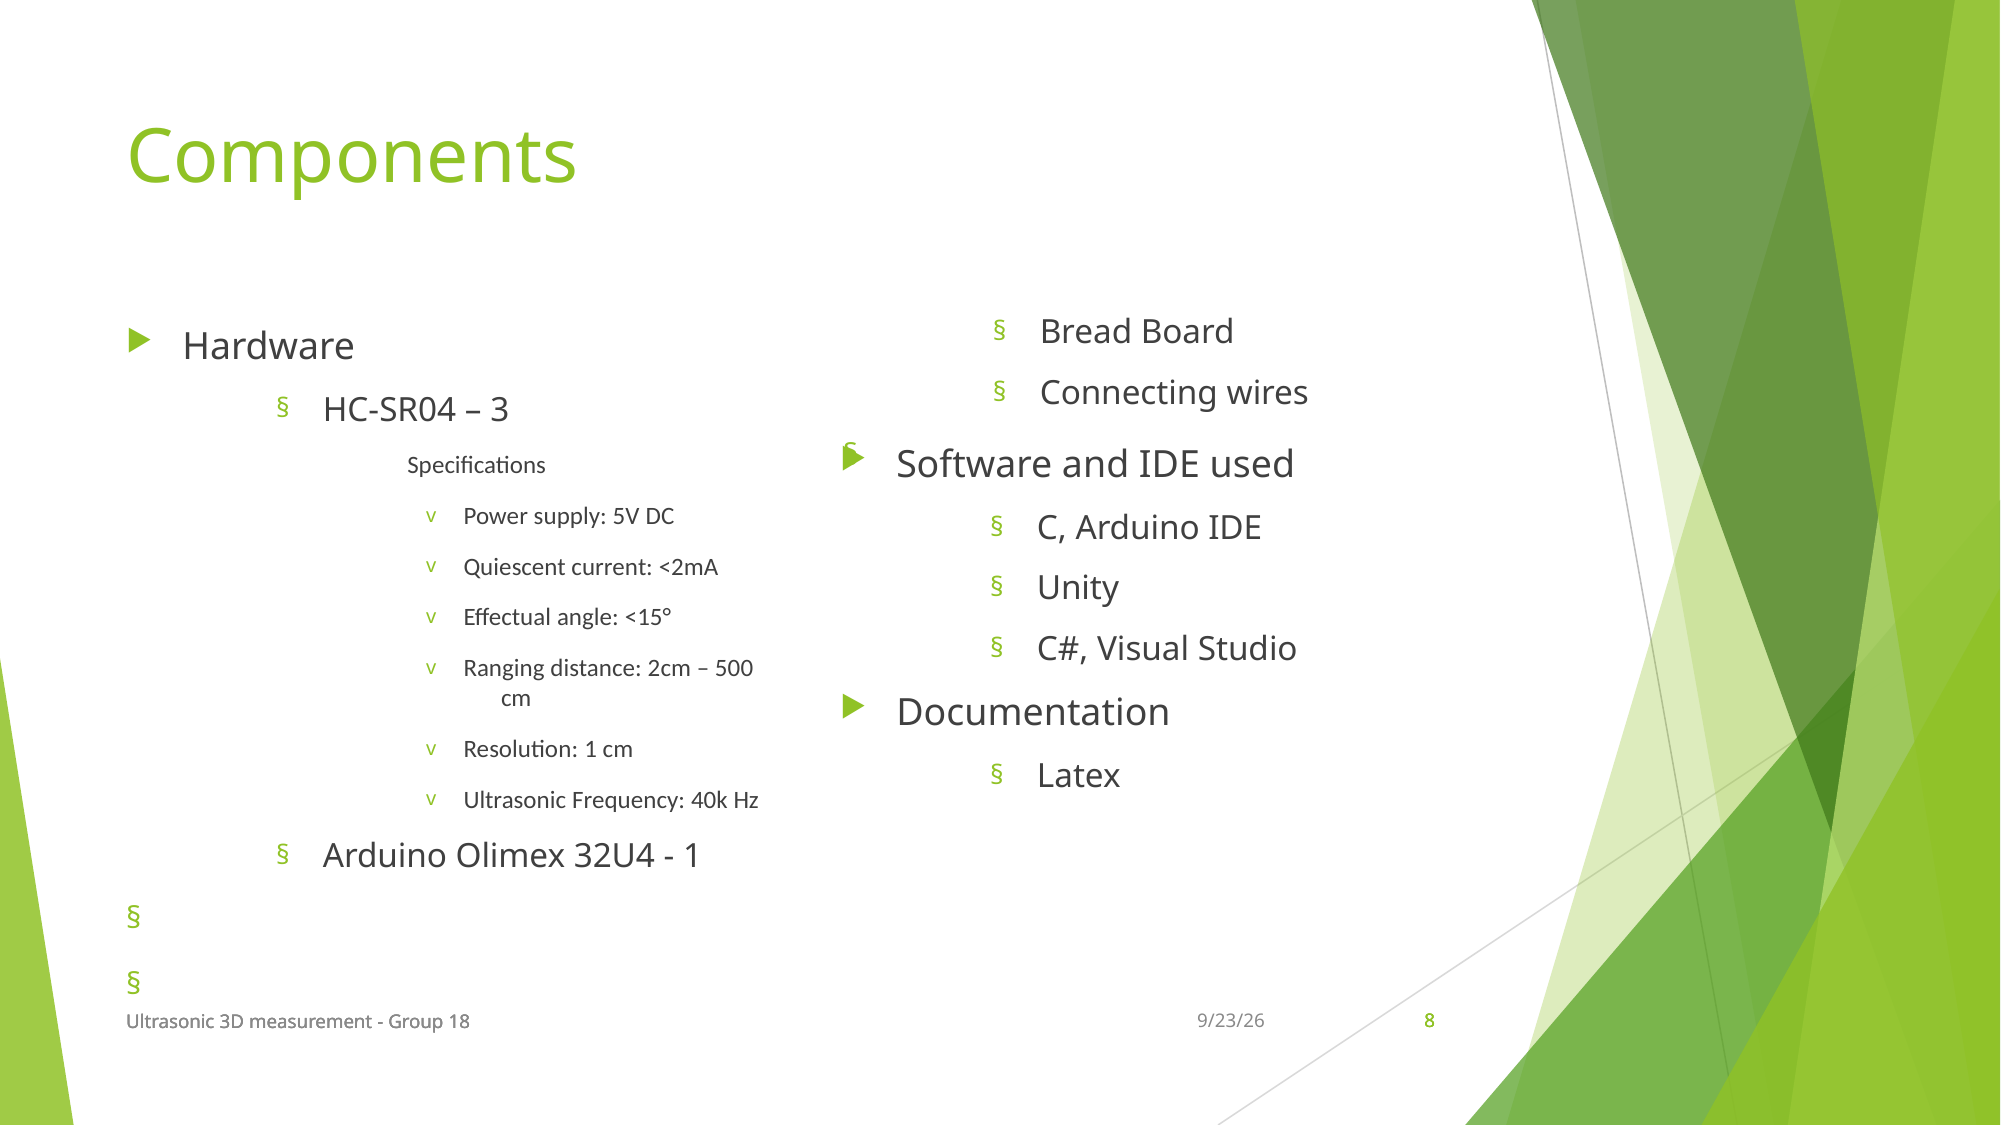

# Components
Bread Board
Connecting wires
Hardware
HC-SR04 – 3
Specifications
Power supply: 5V DC
Quiescent current: <2mA
Effectual angle: <15°
Ranging distance: 2cm – 500 cm
Resolution: 1 cm
Ultrasonic Frequency: 40k Hz
Arduino Olimex 32U4 - 1
Software and IDE used
C, Arduino IDE
Unity
C#, Visual Studio
Documentation
Latex
Ultrasonic 3D measurement - Group 18
Ultrasonic 3D measurement - Group 18
Ultrasonic 3D measurement - Group 18